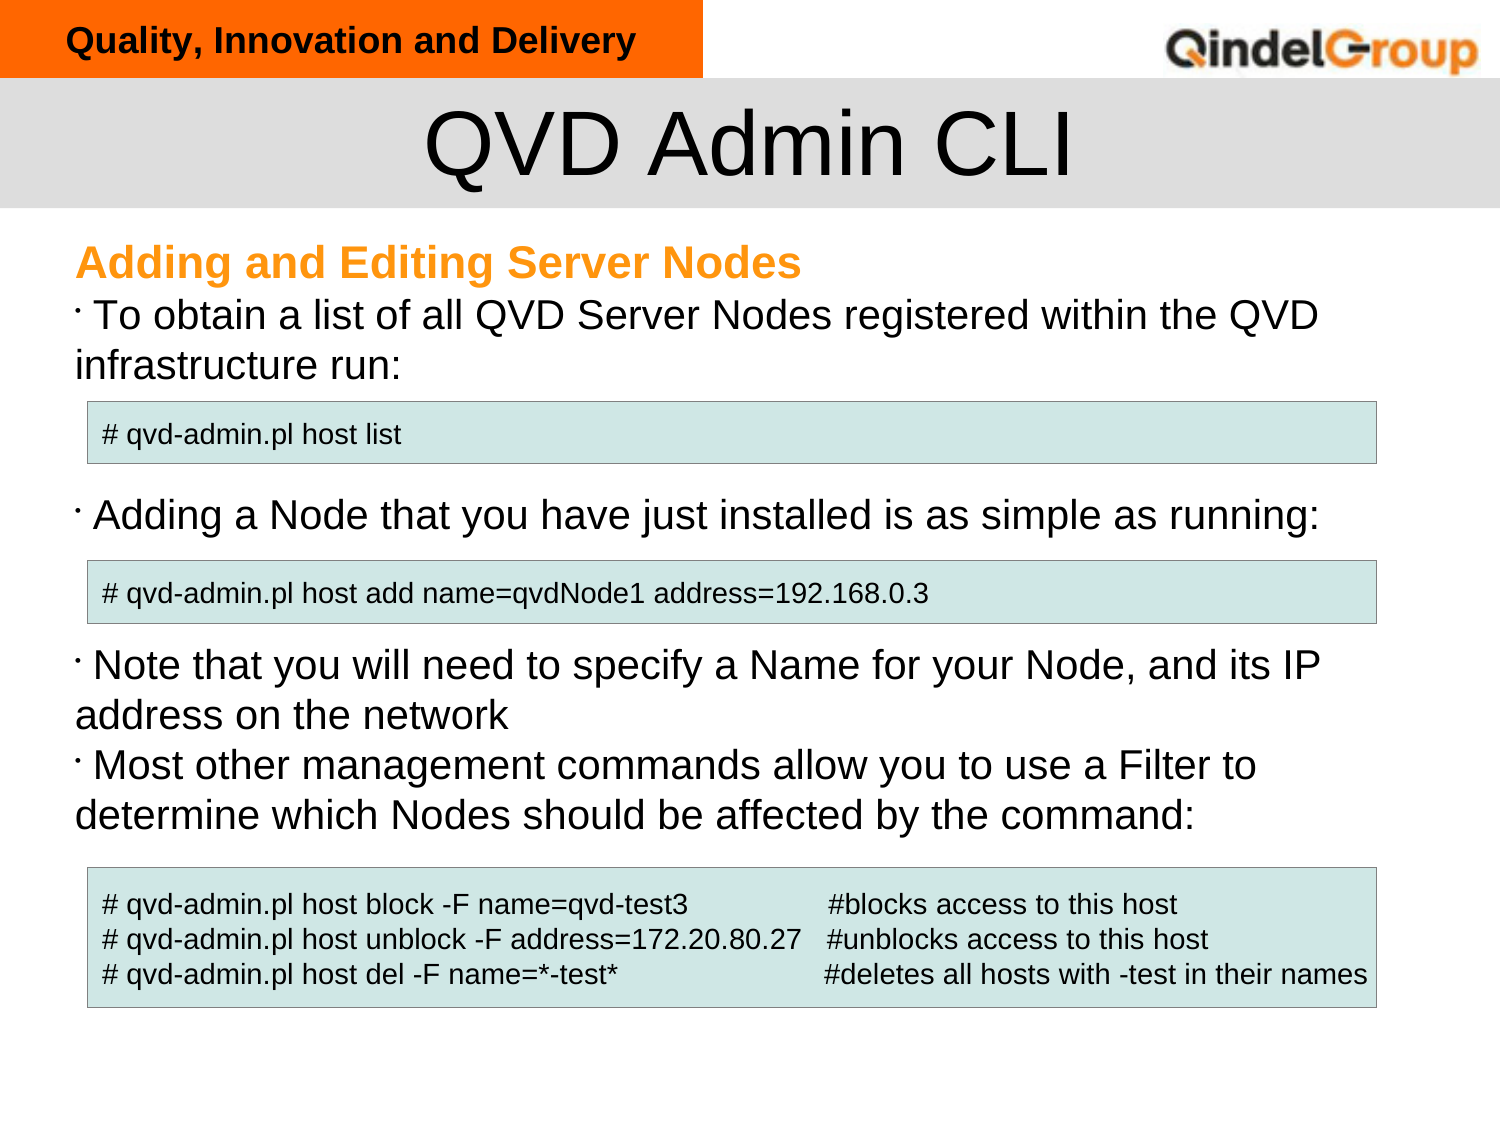

# QVD Admin CLI
Adding and Editing Server Nodes
 To obtain a list of all QVD Server Nodes registered within the QVD infrastructure run:
 Adding a Node that you have just installed is as simple as running:
 Note that you will need to specify a Name for your Node, and its IP address on the network
 Most other management commands allow you to use a Filter to determine which Nodes should be affected by the command:
# qvd-admin.pl host list
# qvd-admin.pl host add name=qvdNode1 address=192.168.0.3
# qvd-admin.pl host block -F name=qvd-test3 #blocks access to this host
# qvd-admin.pl host unblock -F address=172.20.80.27 #unblocks access to this host
# qvd-admin.pl host del -F name=*-test* #deletes all hosts with -test in their names